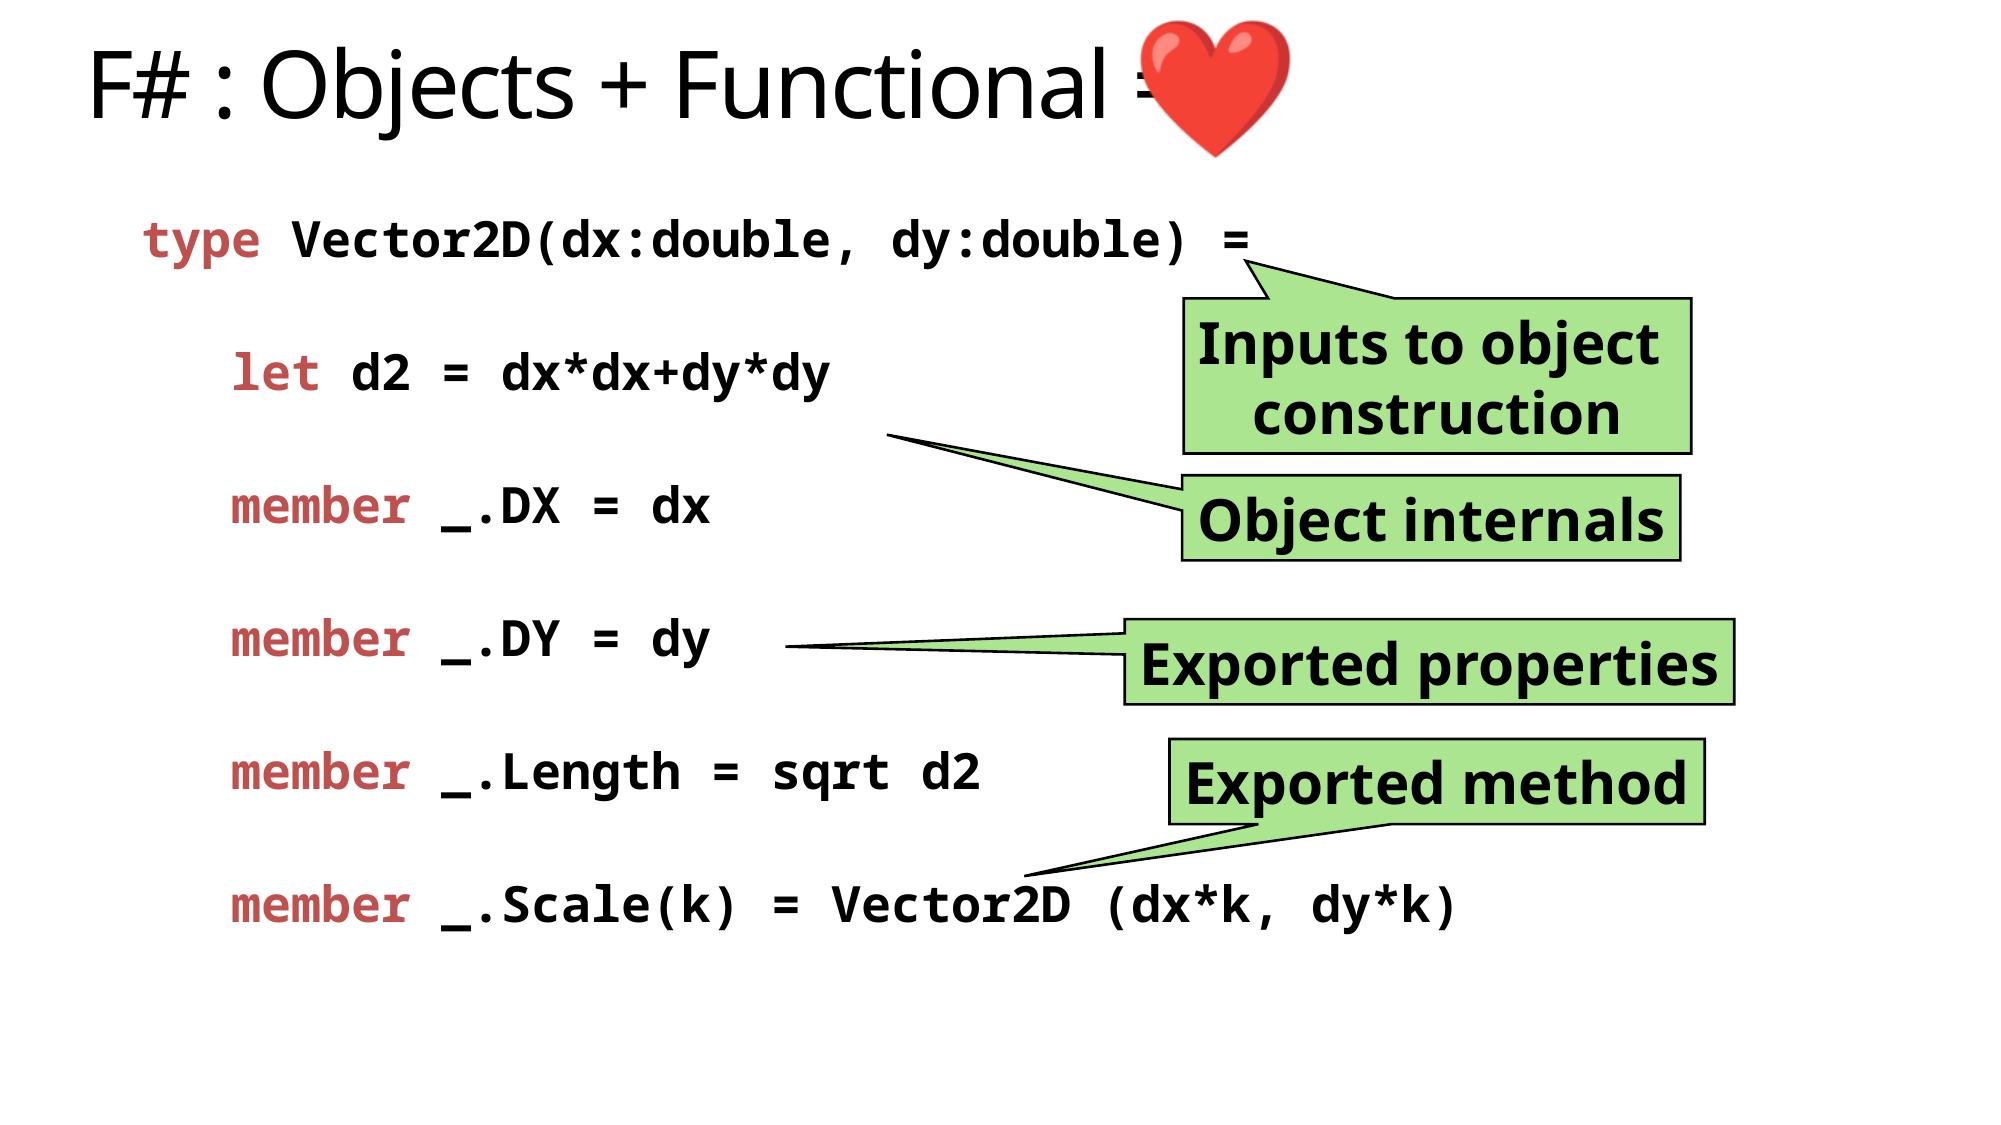

# F# : Objects + Functional = ️
type Vector2D(dx:double, dy:double) =
 let d2 = dx*dx+dy*dy
 member _.DX = dx
 member _.DY = dy
 member _.Length = sqrt d2
 member _.Scale(k) = Vector2D (dx*k, dy*k)
Inputs to object
construction
Object internals
Exported properties
Exported method